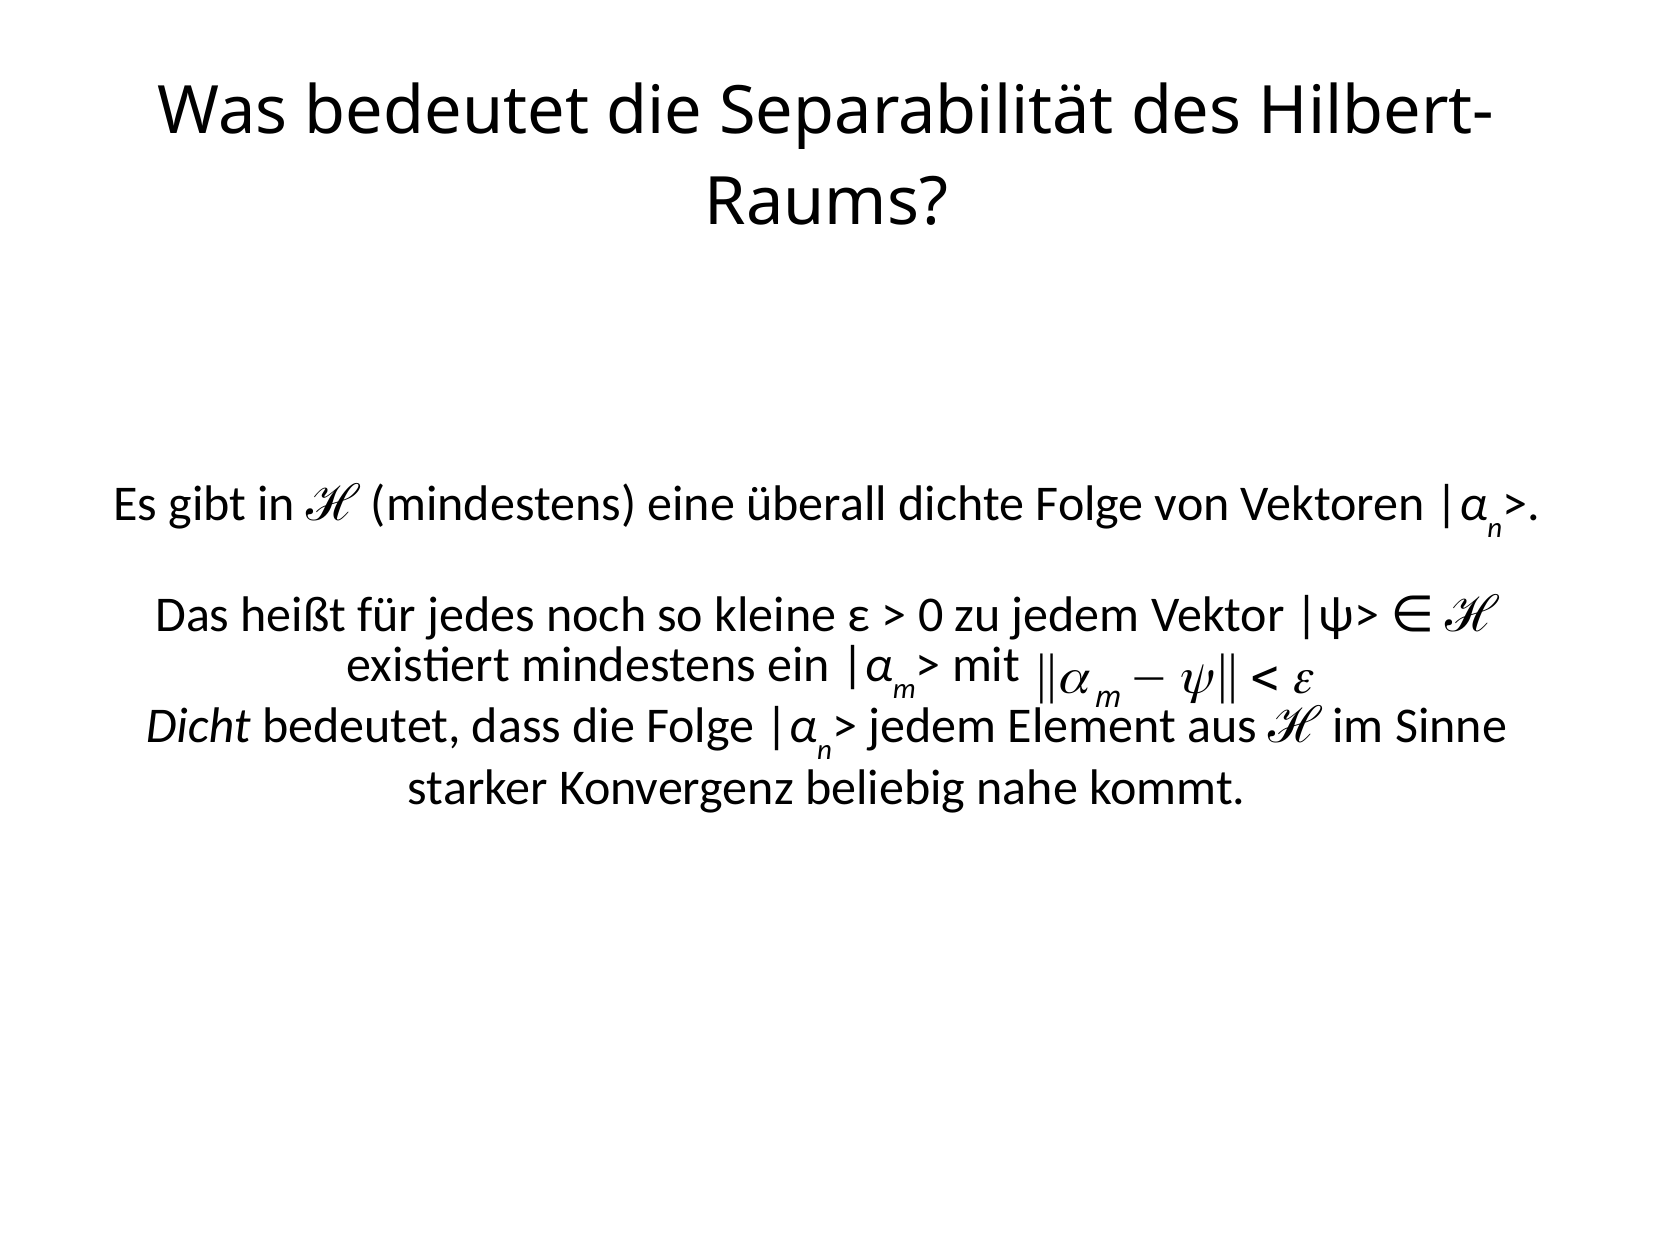

# Was bedeutet die Separabilität des Hilbert-Raums?
Es gibt in ℋ (mindestens) eine überall dichte Folge von Vektoren |αn>.
Das heißt für jedes noch so kleine ε > 0 zu jedem Vektor |ψ> ∈ ℋ existiert mindestens ein |αm> mit
Dicht bedeutet, dass die Folge |αn> jedem Element aus ℋ im Sinne starker Konvergenz beliebig nahe kommt.